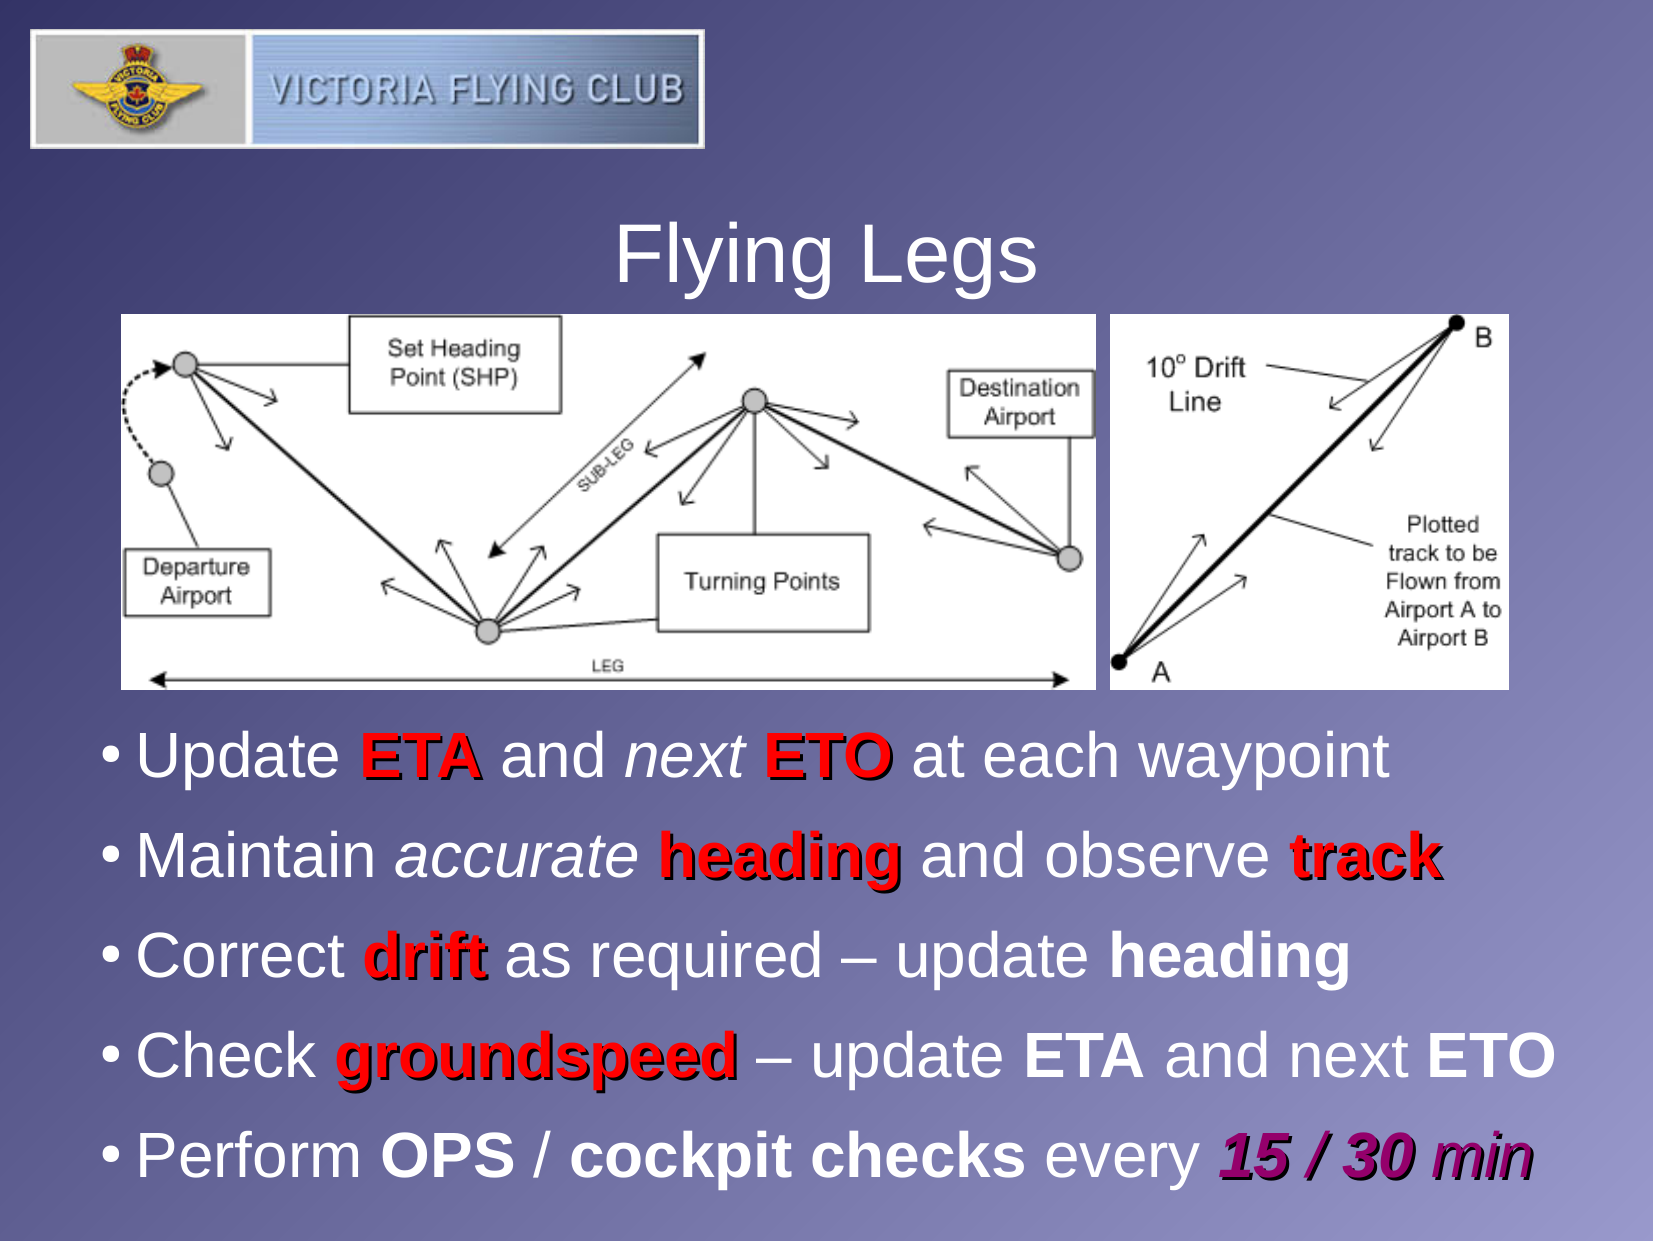

# Flying Legs
Update ETA and next ETO at each waypoint
Maintain accurate heading and observe track
Correct drift as required – update heading
Check groundspeed – update ETA and next ETO
Perform OPS / cockpit checks every 15 / 30 min